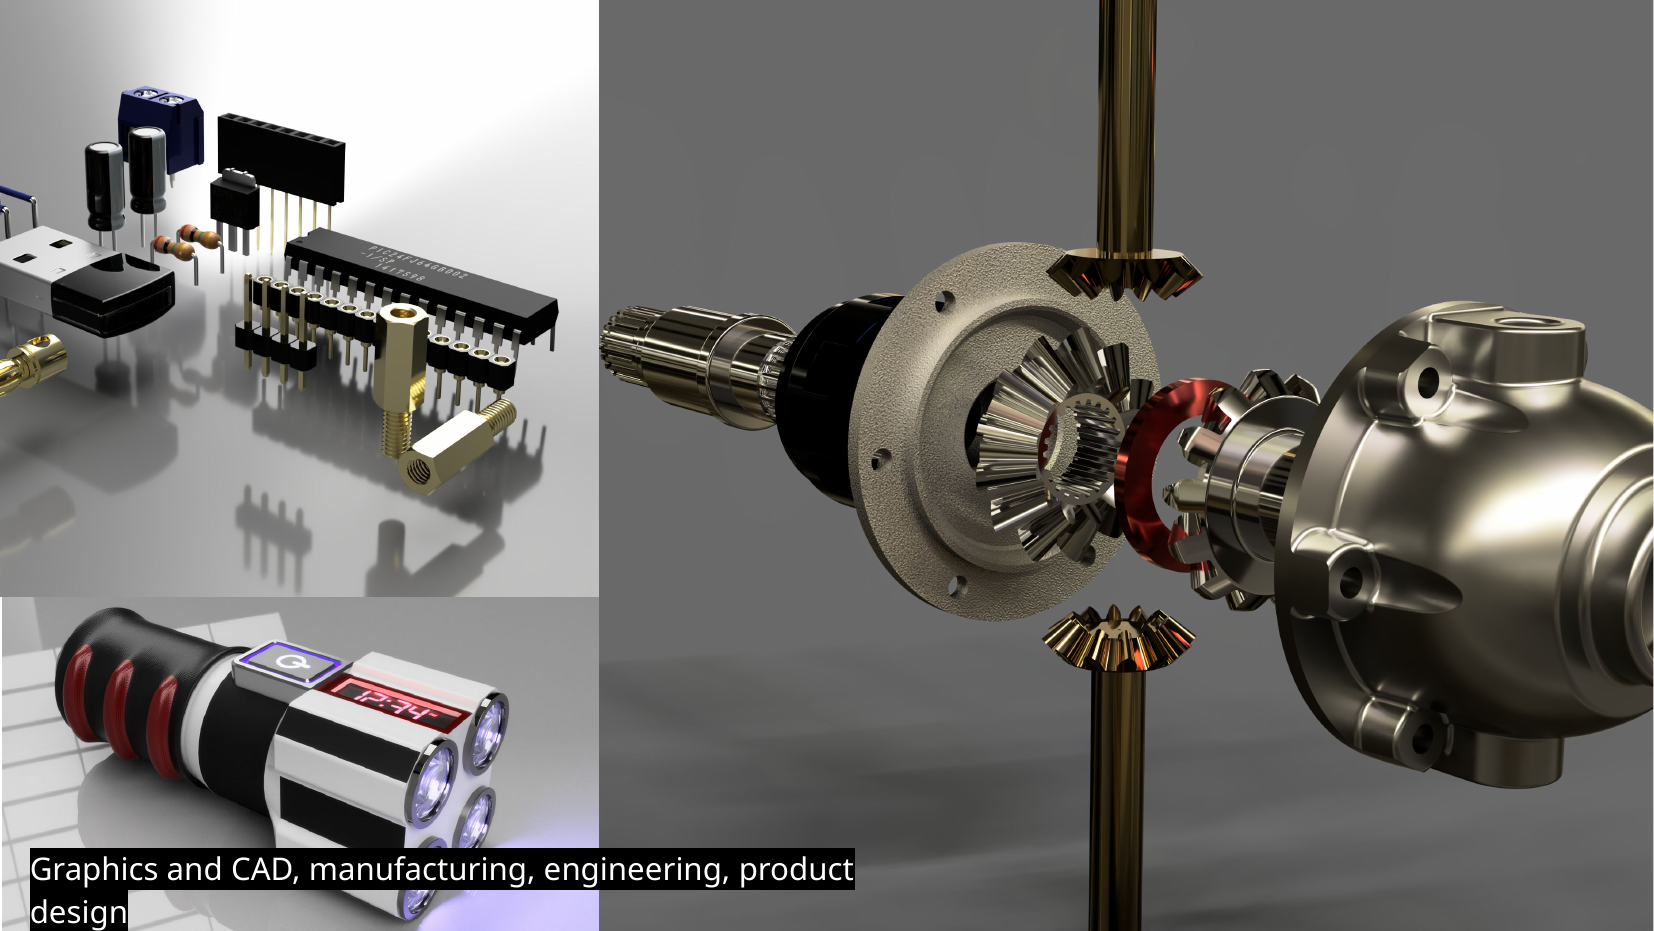

Graphics and CAD, manufacturing, engineering, product design
https://gallery.autodesk.com/projects/all#filters=%5B%5D&sort=popularity
17